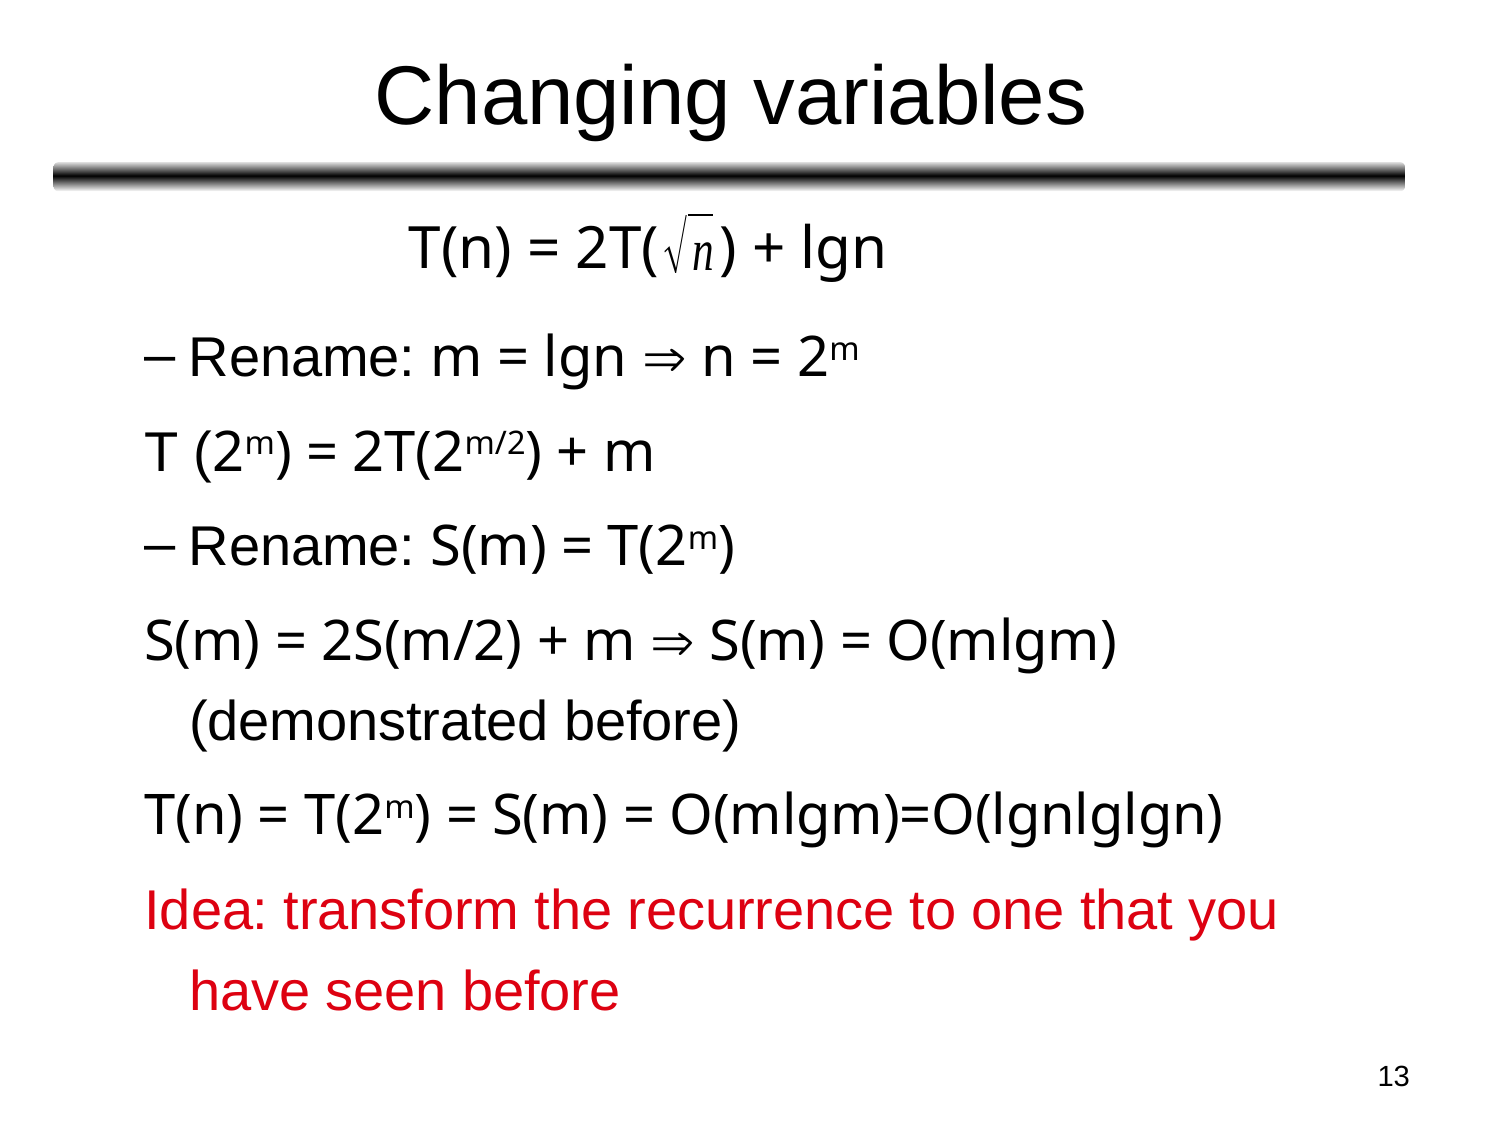

# Changing variables
T(n) = 2T( ) + lgn
Rename: m = lgn  n = 2m
T (2m) = 2T(2m/2) + m
Rename: S(m) = T(2m)
S(m) = 2S(m/2) + m  S(m) = O(mlgm) (demonstrated before)
T(n) = T(2m) = S(m) = O(mlgm)=O(lgnlglgn)
Idea: transform the recurrence to one that you have seen before
13